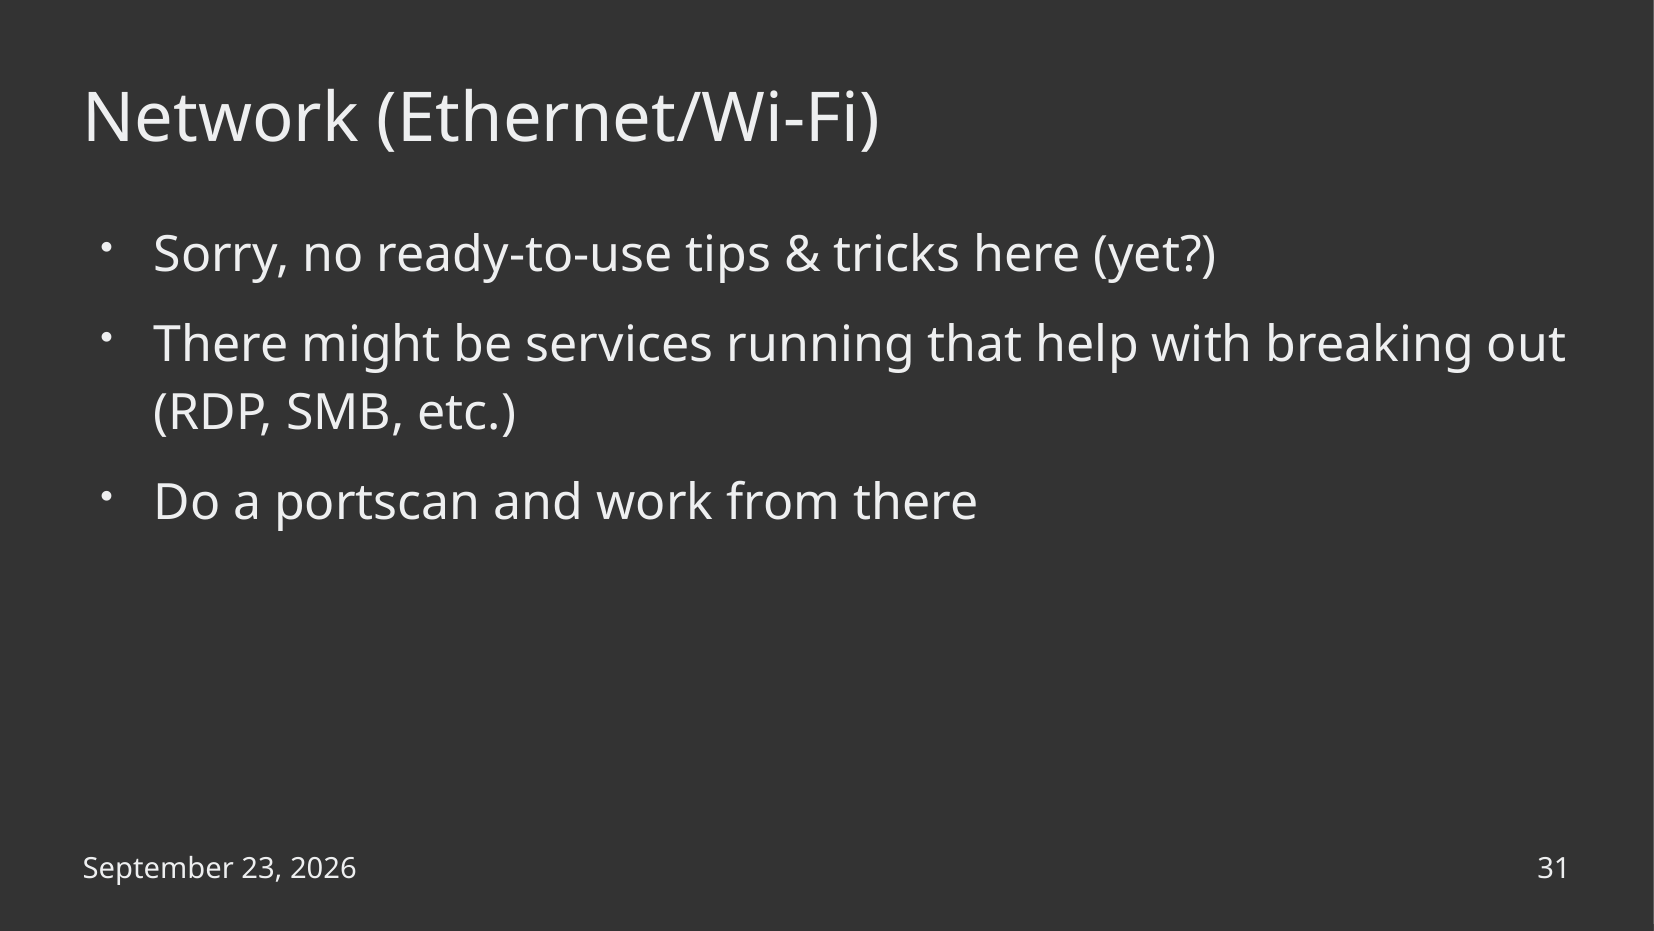

# Network (Ethernet/Wi-Fi)
Sorry, no ready-to-use tips & tricks here (yet?)
There might be services running that help with breaking out
(RDP, SMB, etc.)
Do a portscan and work from there
31